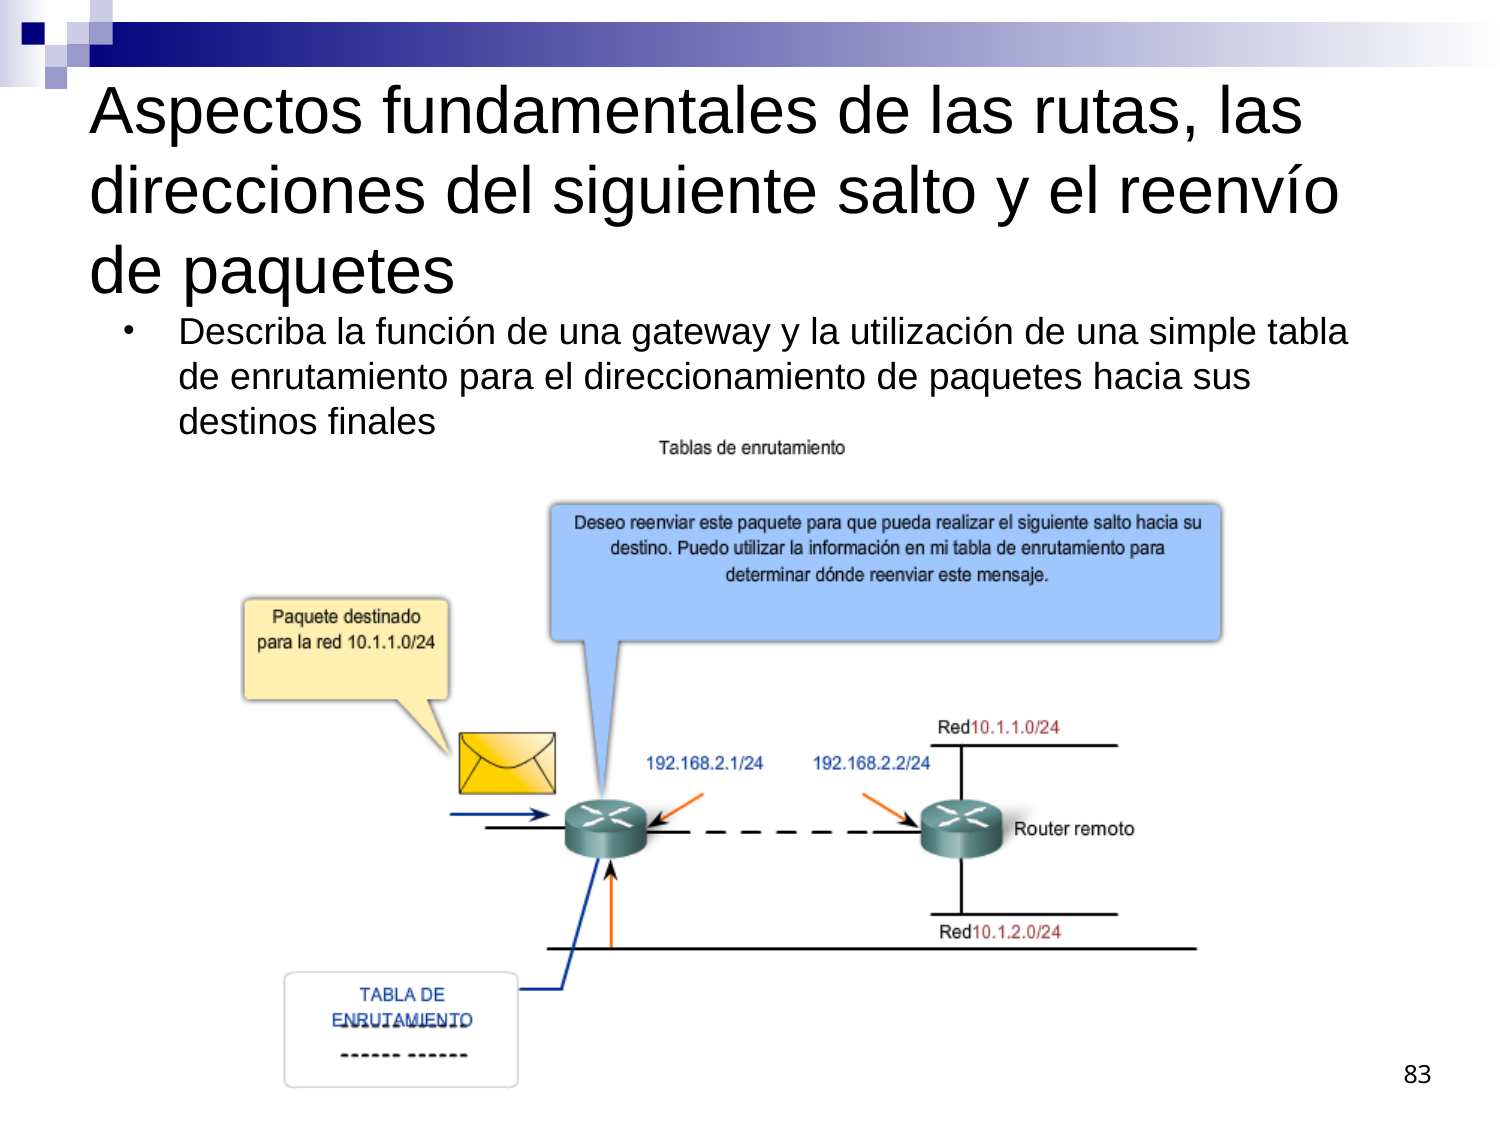

Aspectos fundamentales de las rutas, las direcciones del siguiente salto y el reenvío de paquetes
Describa la función de una gateway y la utilización de una simple tabla de enrutamiento para el direccionamiento de paquetes hacia sus destinos finales